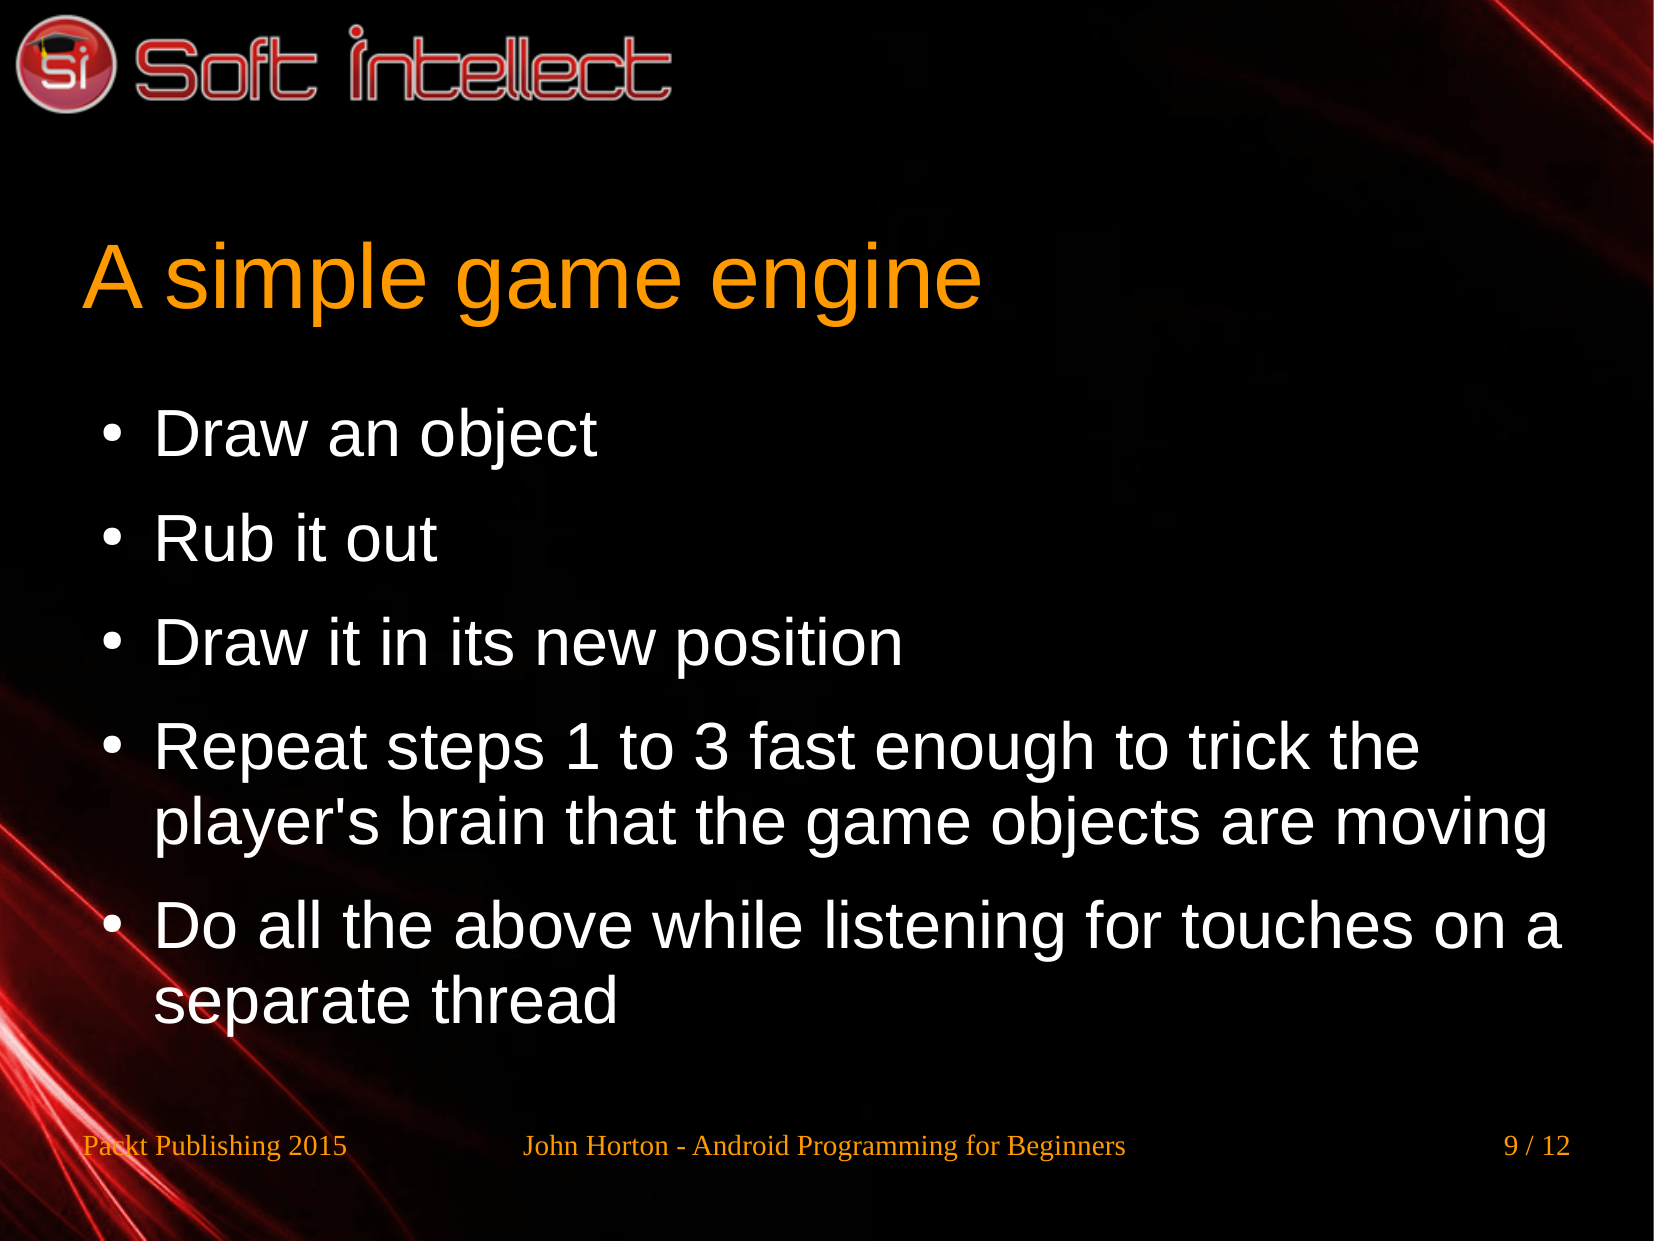

# A simple game engine
Draw an object
Rub it out
Draw it in its new position
Repeat steps 1 to 3 fast enough to trick the player's brain that the game objects are moving
Do all the above while listening for touches on a separate thread
Packt Publishing 2015
John Horton - Android Programming for Beginners
9